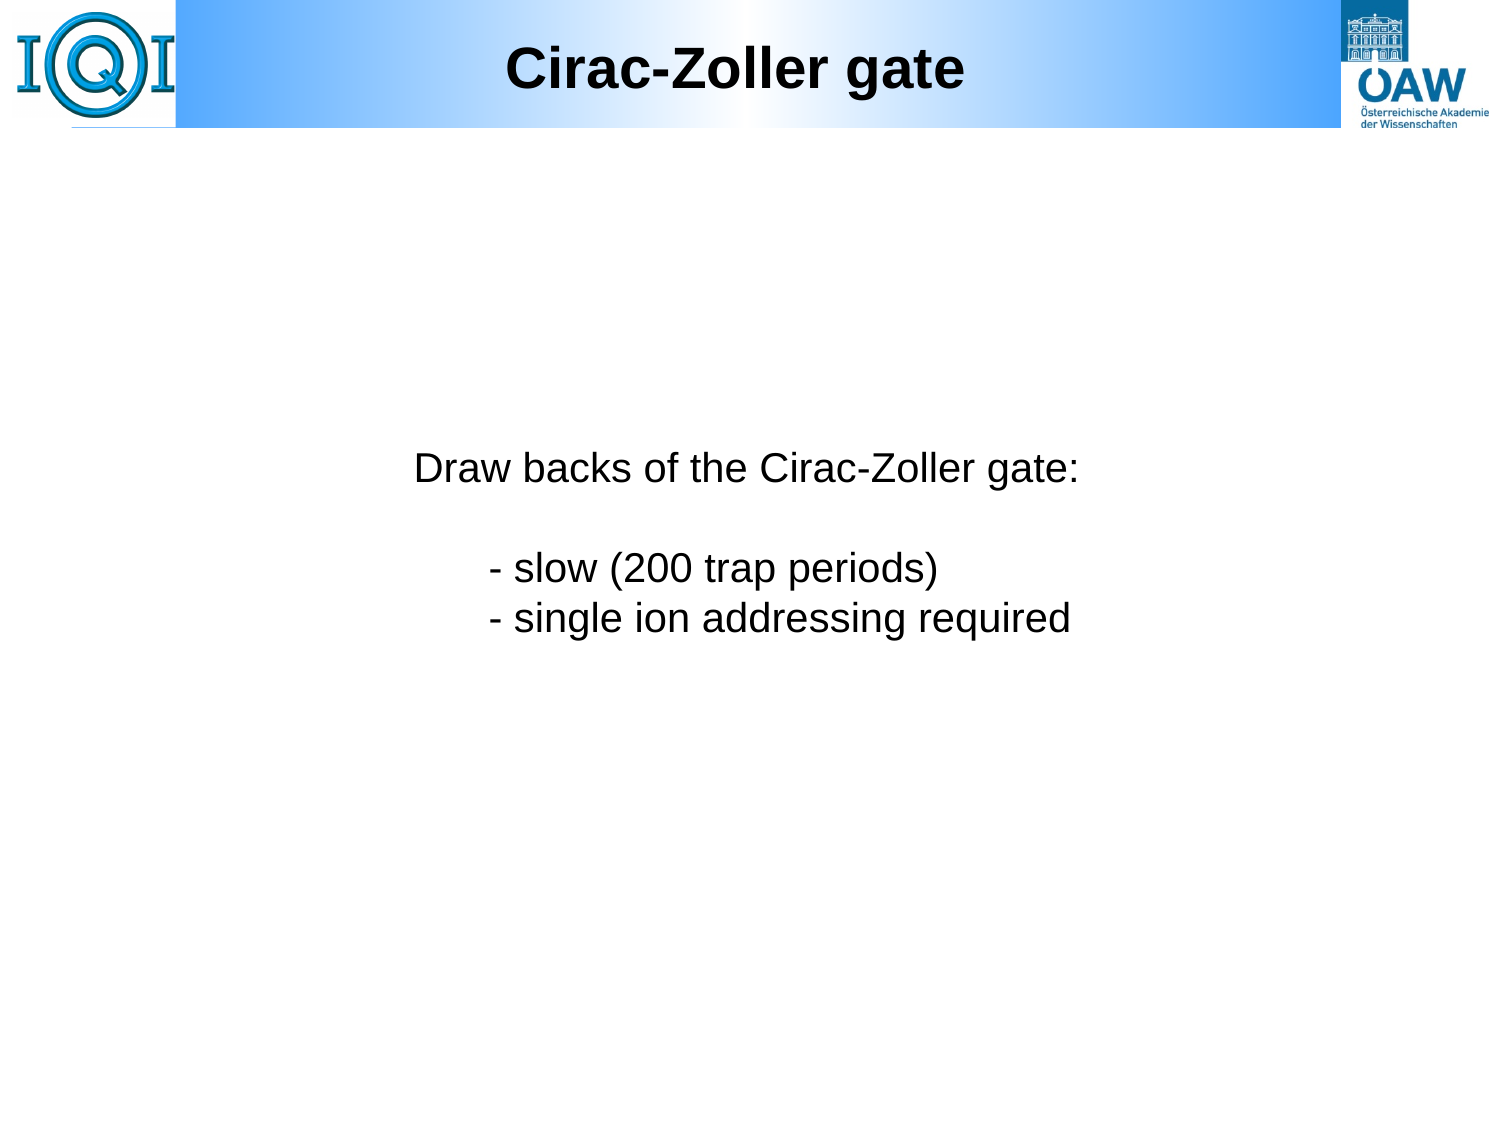

Cirac-Zoller gate
Draw backs of the Cirac-Zoller gate:
	- slow (200 trap periods)‏
	- single ion addressing required